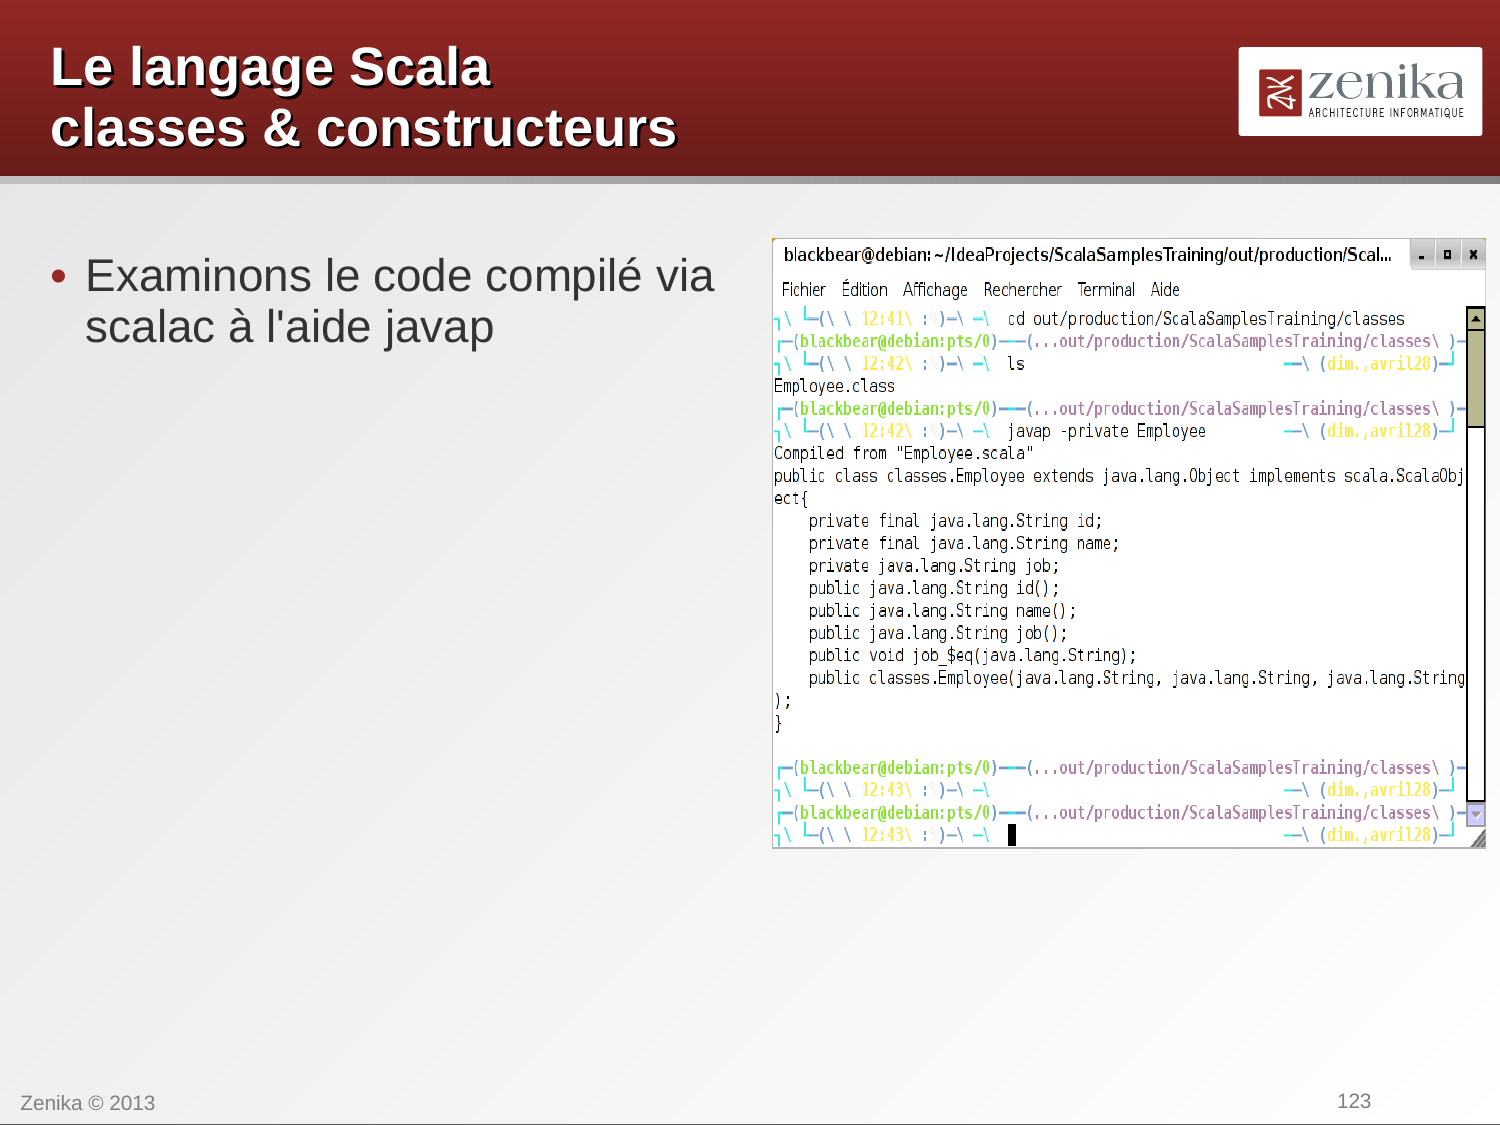

# Le langage Scala classes & constructeurs
Examinons le code compilé via scalac à l'aide javap